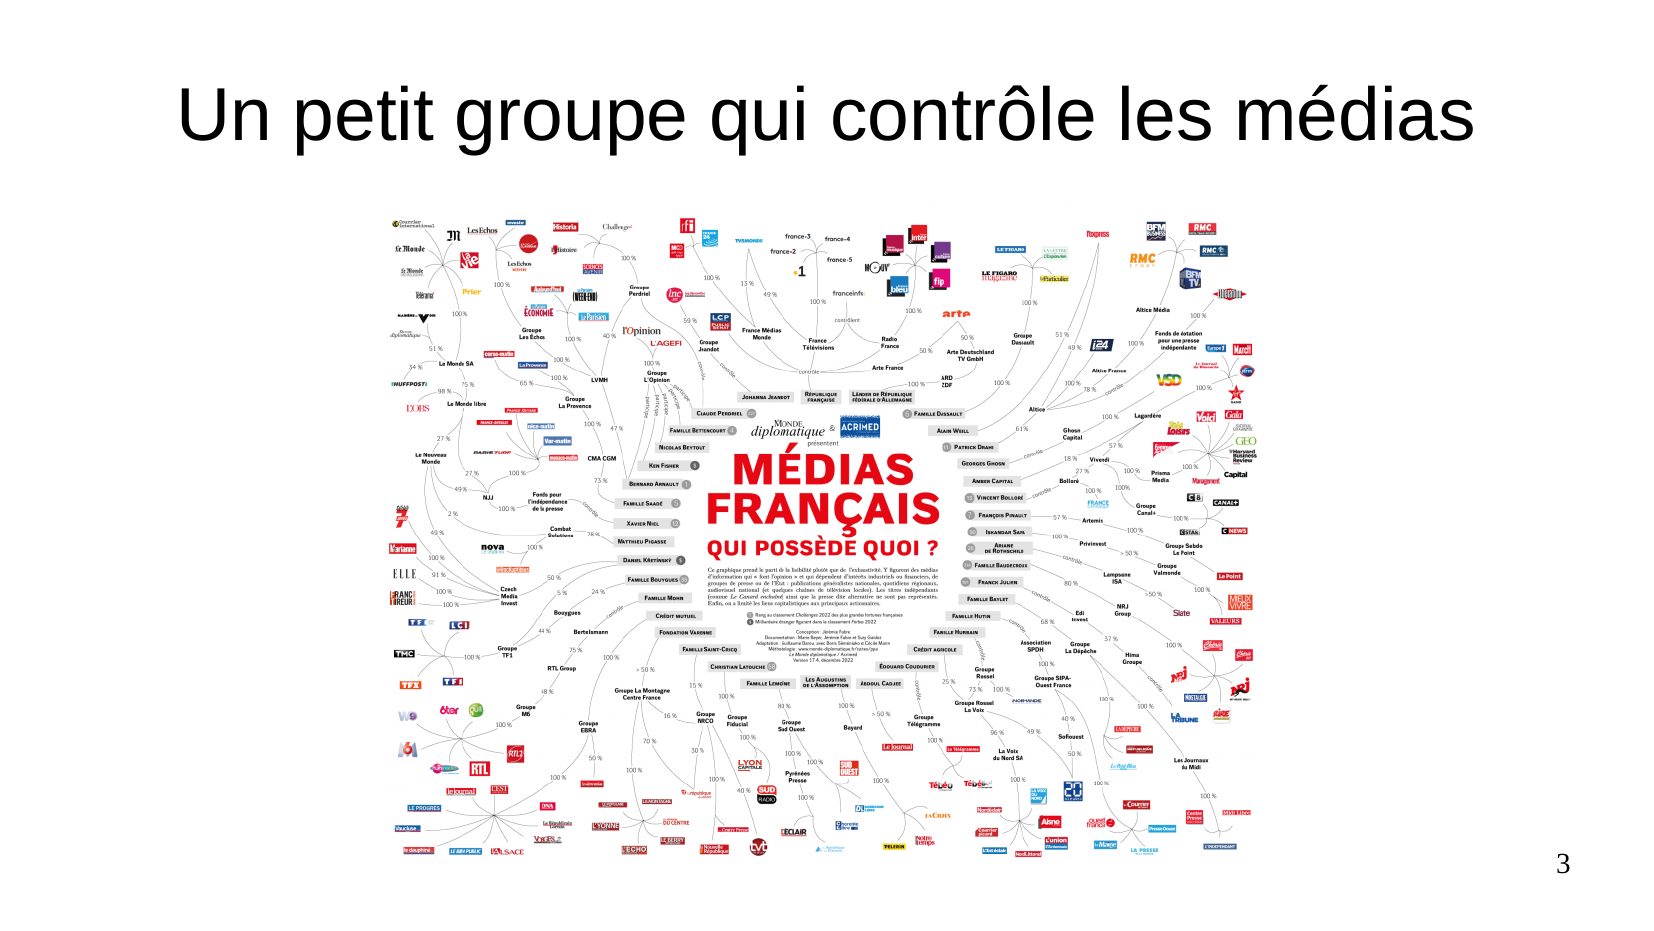

# Un petit groupe qui contrôle les médias
3